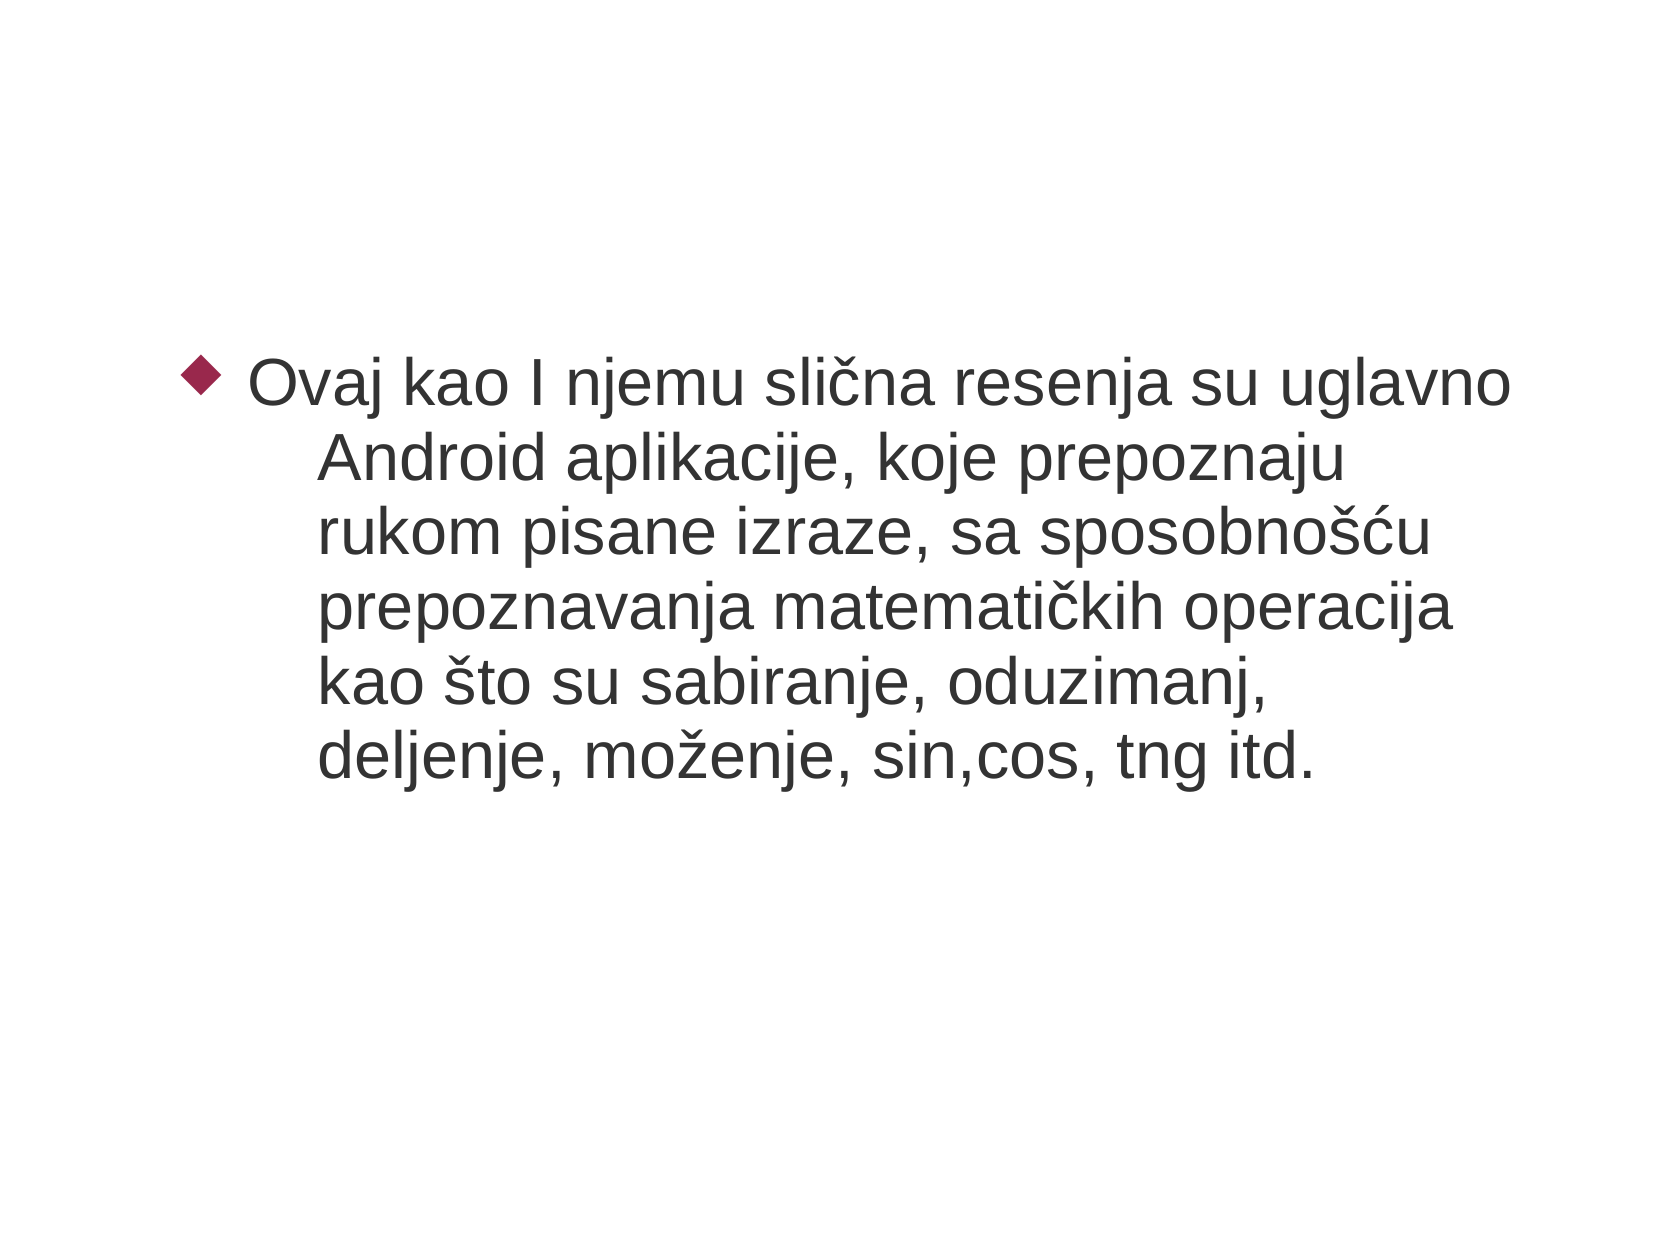

# Ovaj kao I njemu slična resenja su uglavno Android aplikacije, koje prepoznaju rukom pisane izraze, sa sposobnošću prepoznavanja matematičkih operacija kao što su sabiranje, oduzimanj, deljenje, moženje, sin,cos, tng itd.